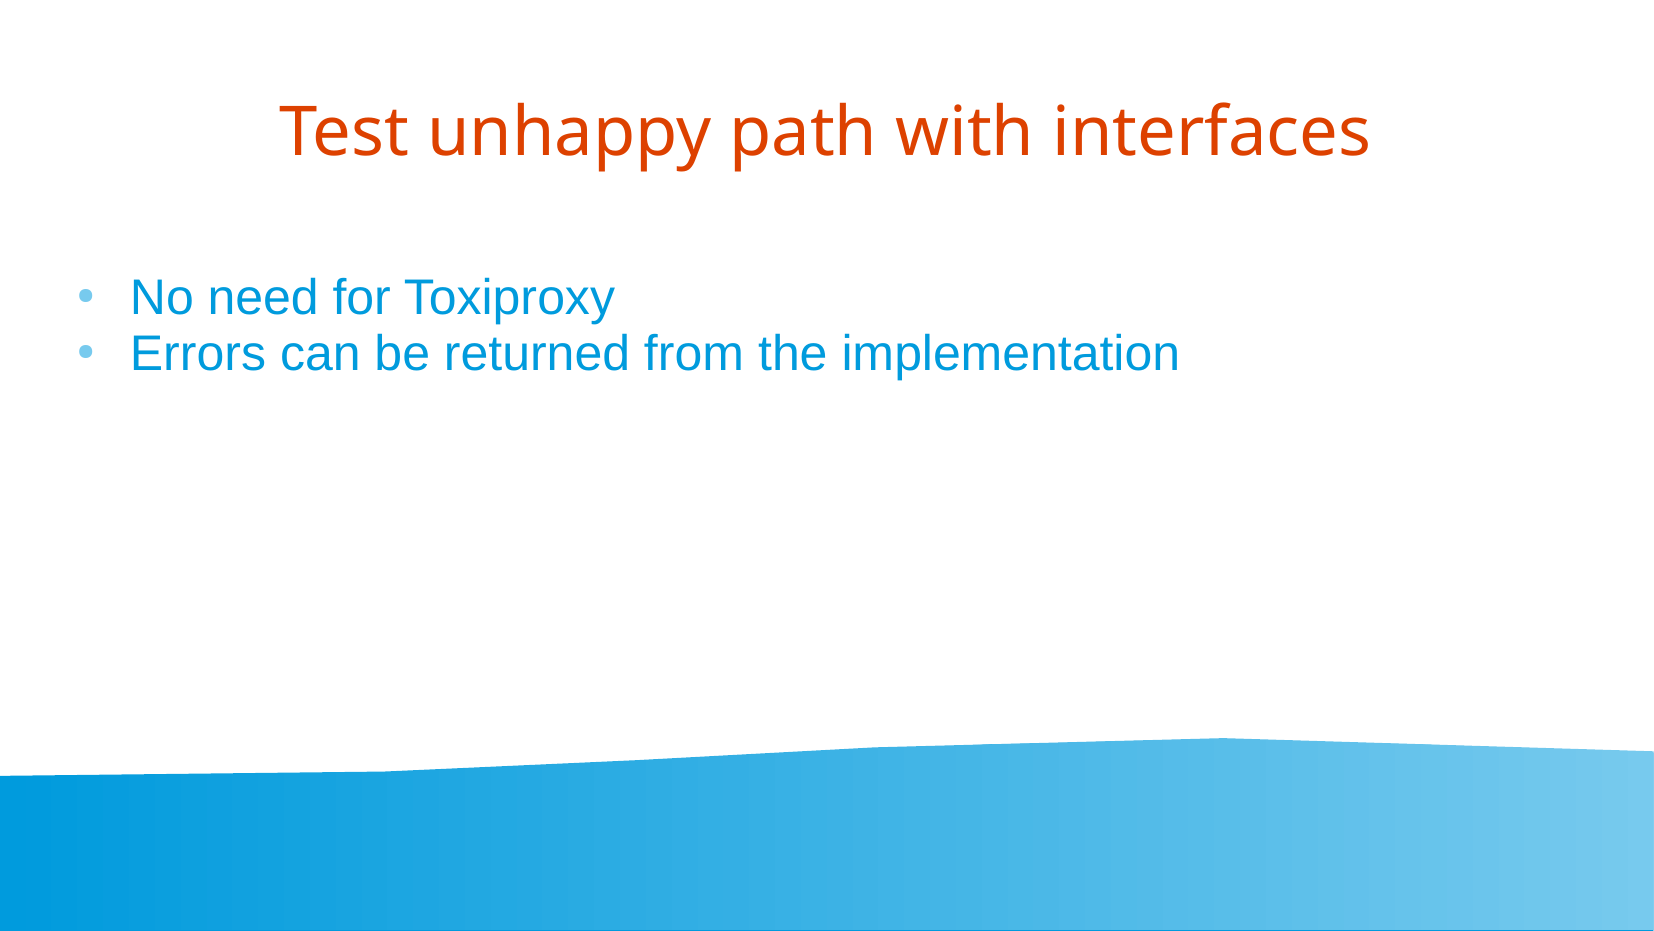

# Test unhappy path with interfaces
No need for Toxiproxy
Errors can be returned from the implementation